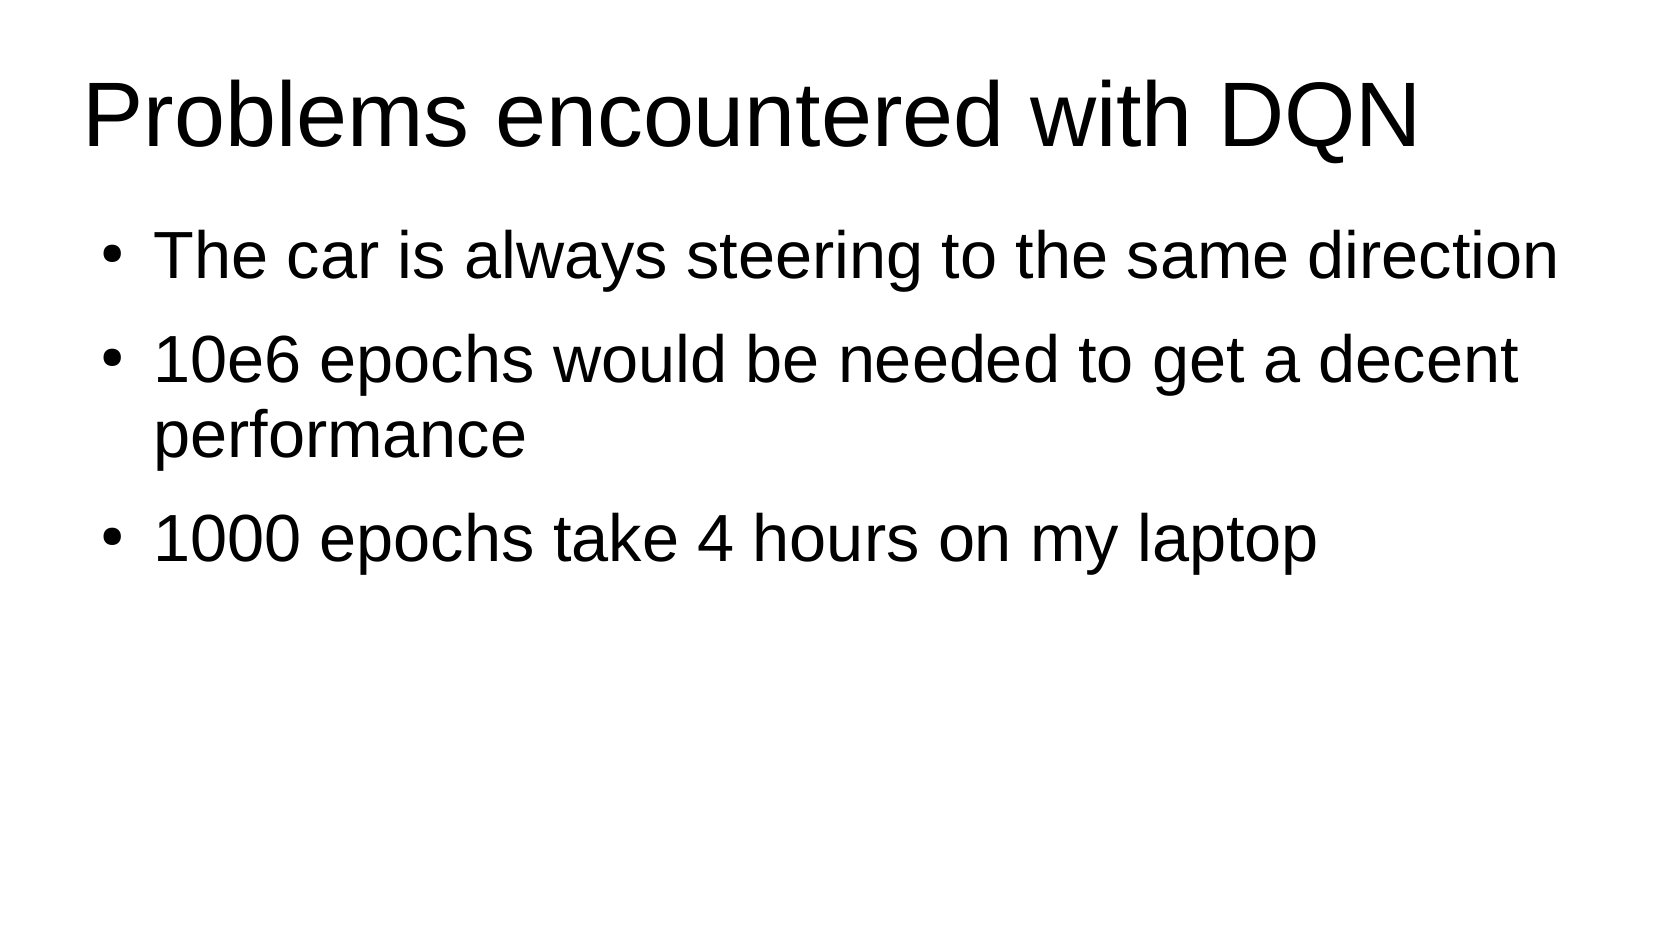

# Problems encountered with DQN
The car is always steering to the same direction
10e6 epochs would be needed to get a decent performance
1000 epochs take 4 hours on my laptop